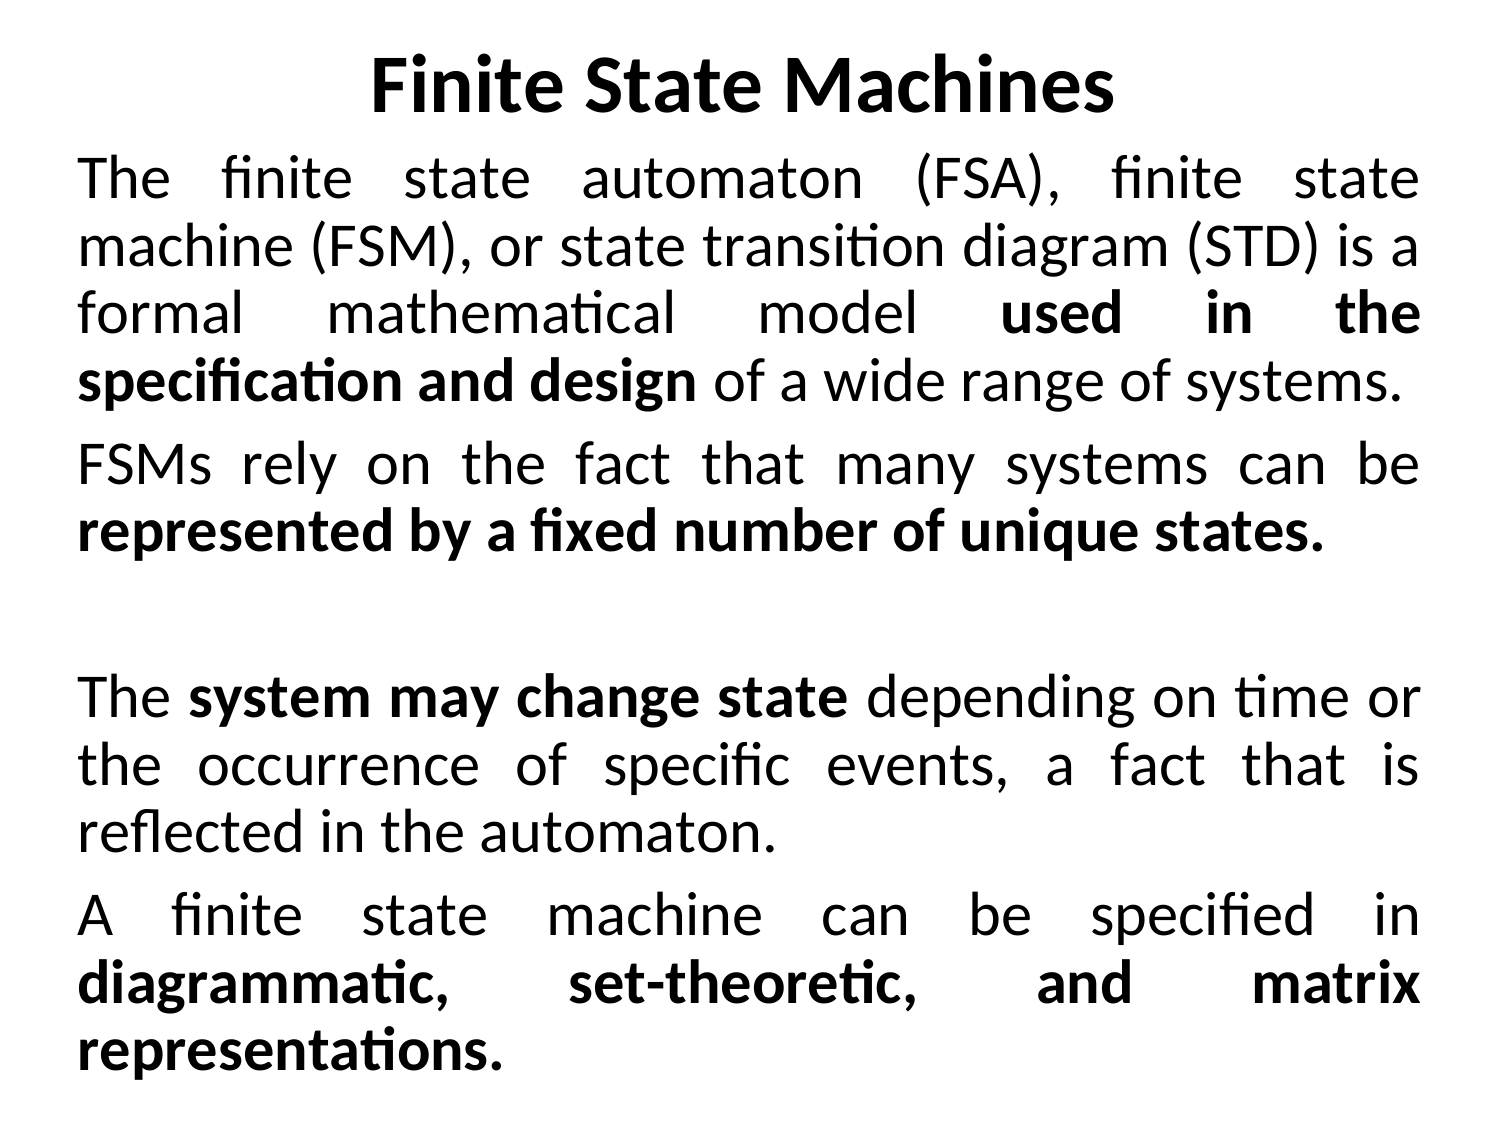

# Finite State Machines
The finite state automaton (FSA), finite state machine (FSM), or state transition diagram (STD) is a formal mathematical model used in the specification and design of a wide range of systems.
FSMs rely on the fact that many systems can be represented by a fixed number of unique states.
The system may change state depending on time or the occurrence of specific events, a fact that is reflected in the automaton.
A finite state machine can be specified in diagrammatic, set-theoretic, and matrix representations.